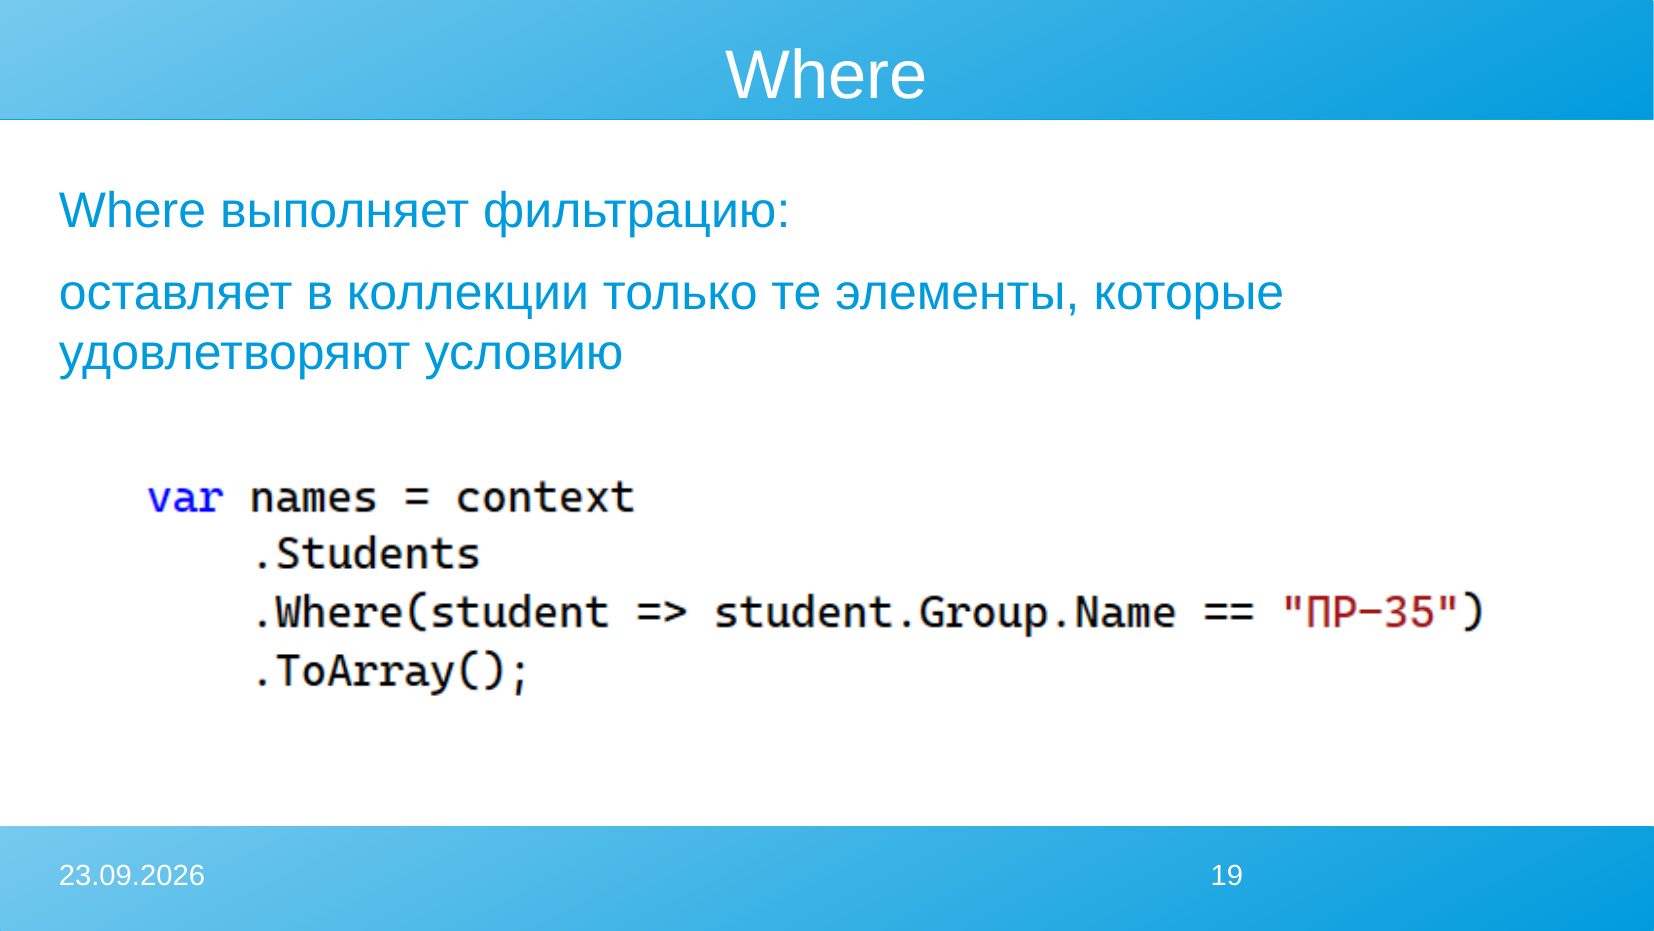

# Where
Where выполняет фильтрацию:
оставляет в коллекции только те элементы, которые удовлетворяют условию